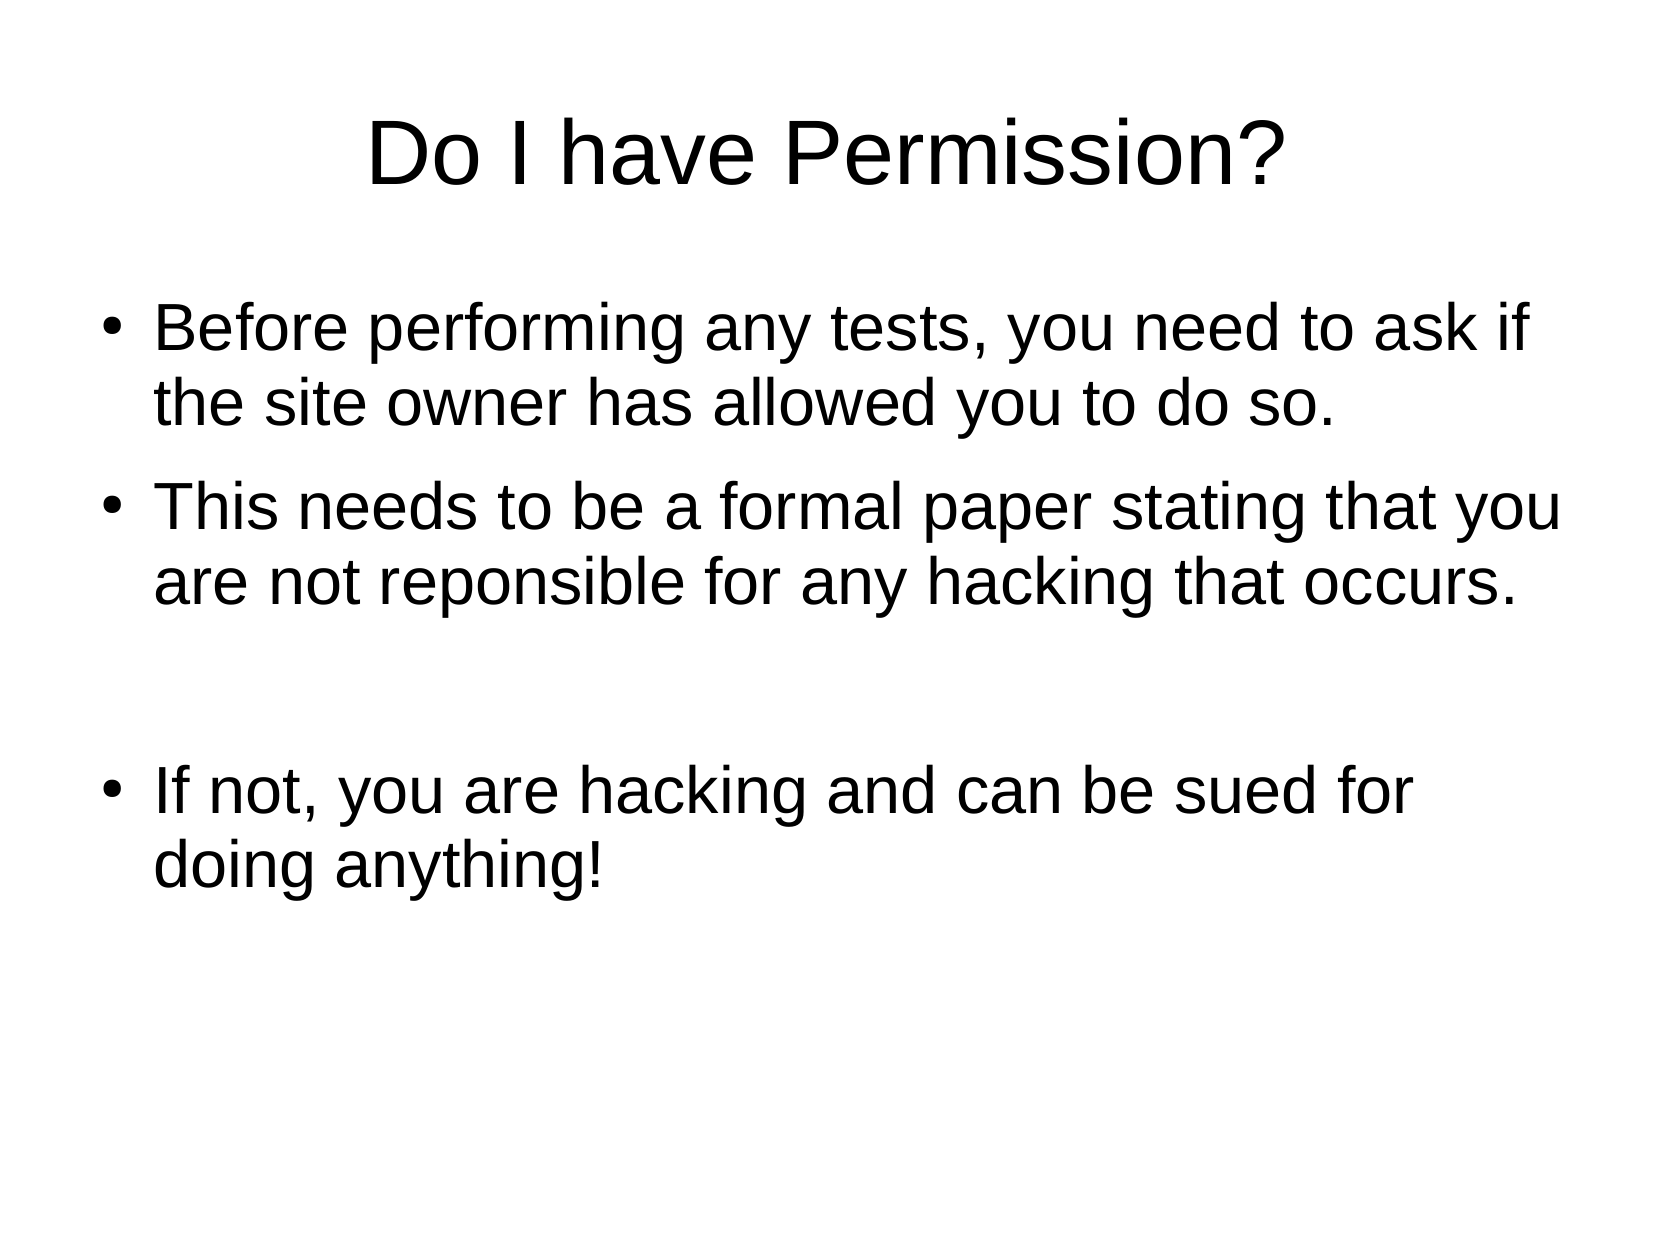

# Do I have Permission?
Before performing any tests, you need to ask if the site owner has allowed you to do so.
This needs to be a formal paper stating that you are not reponsible for any hacking that occurs.
If not, you are hacking and can be sued for doing anything!